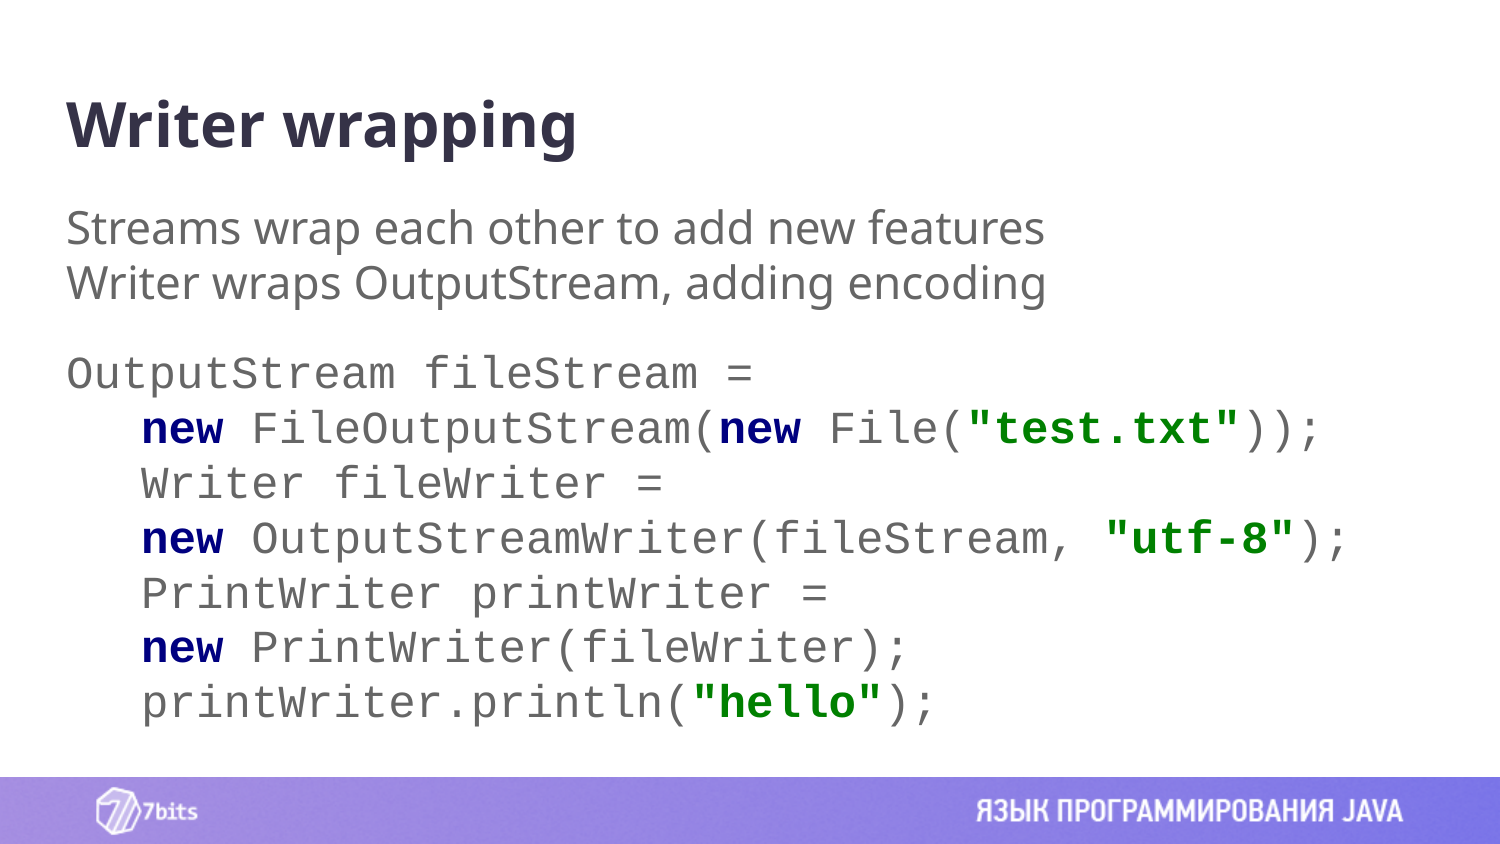

# Writer wrapping
Streams wrap each other to add new features
Writer wraps OutputStream, adding encoding
OutputStream fileStream =
new FileOutputStream(new File("test.txt"));
Writer fileWriter =
new OutputStreamWriter(fileStream, "utf-8");
PrintWriter printWriter =
new PrintWriter(fileWriter);
printWriter.println("hello");